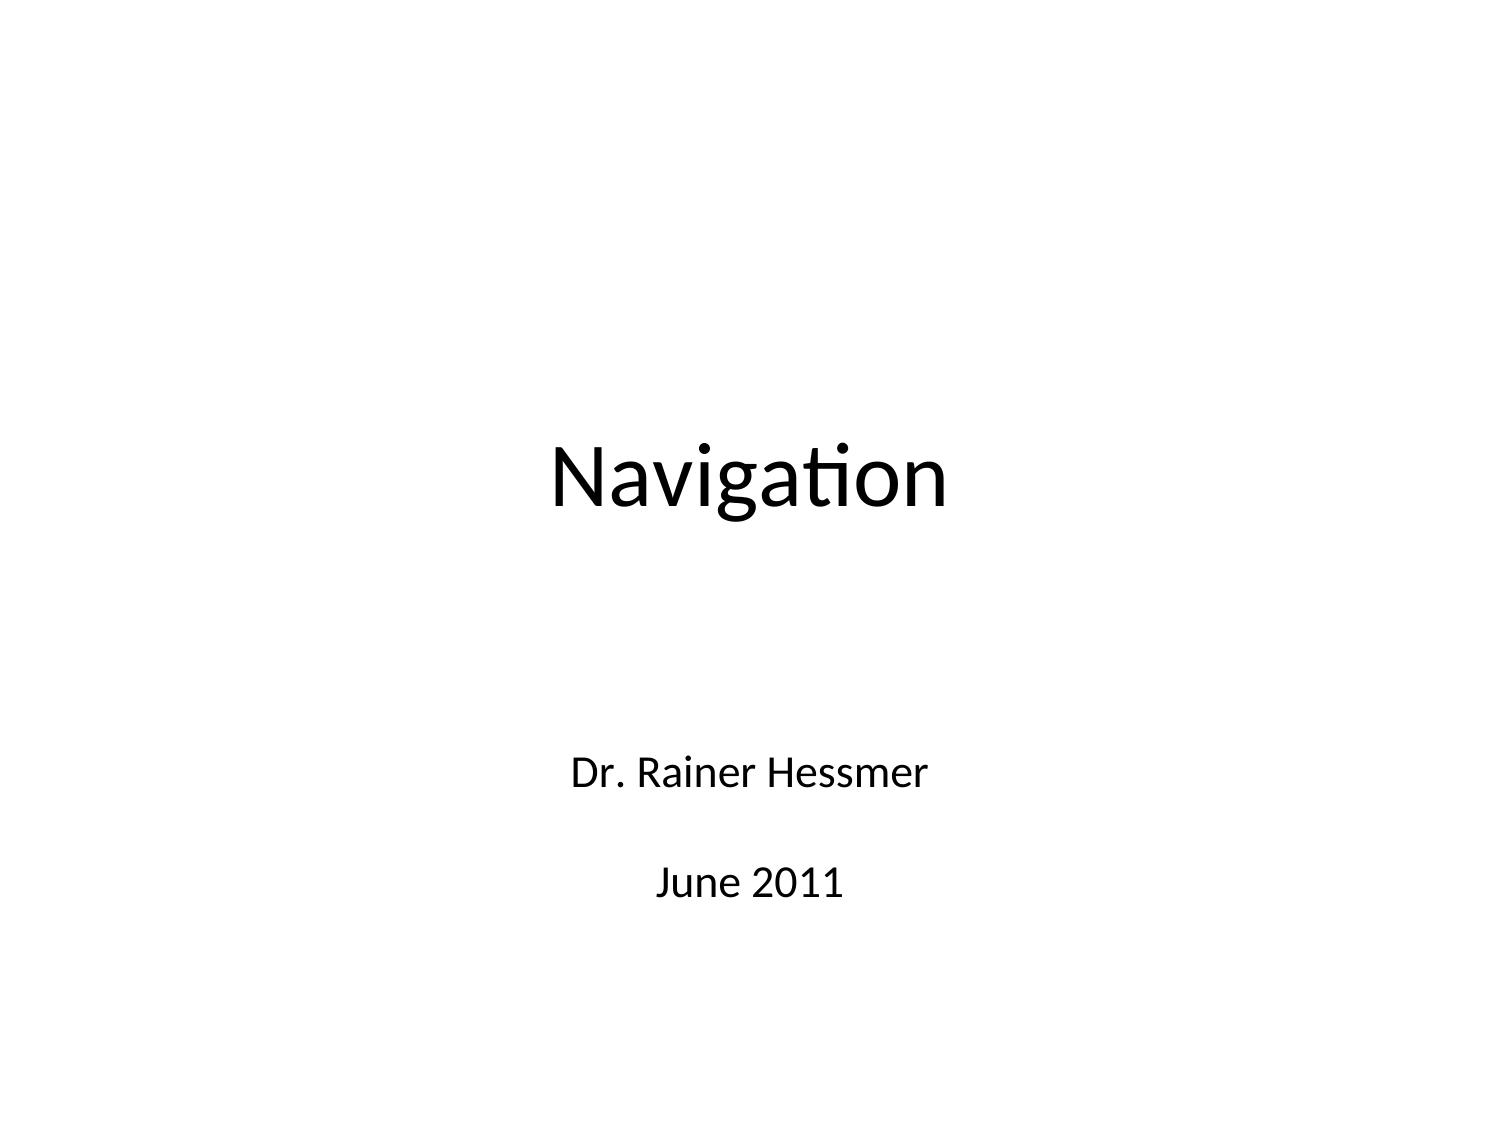

# Navigation
Dr. Rainer Hessmer
June 2011